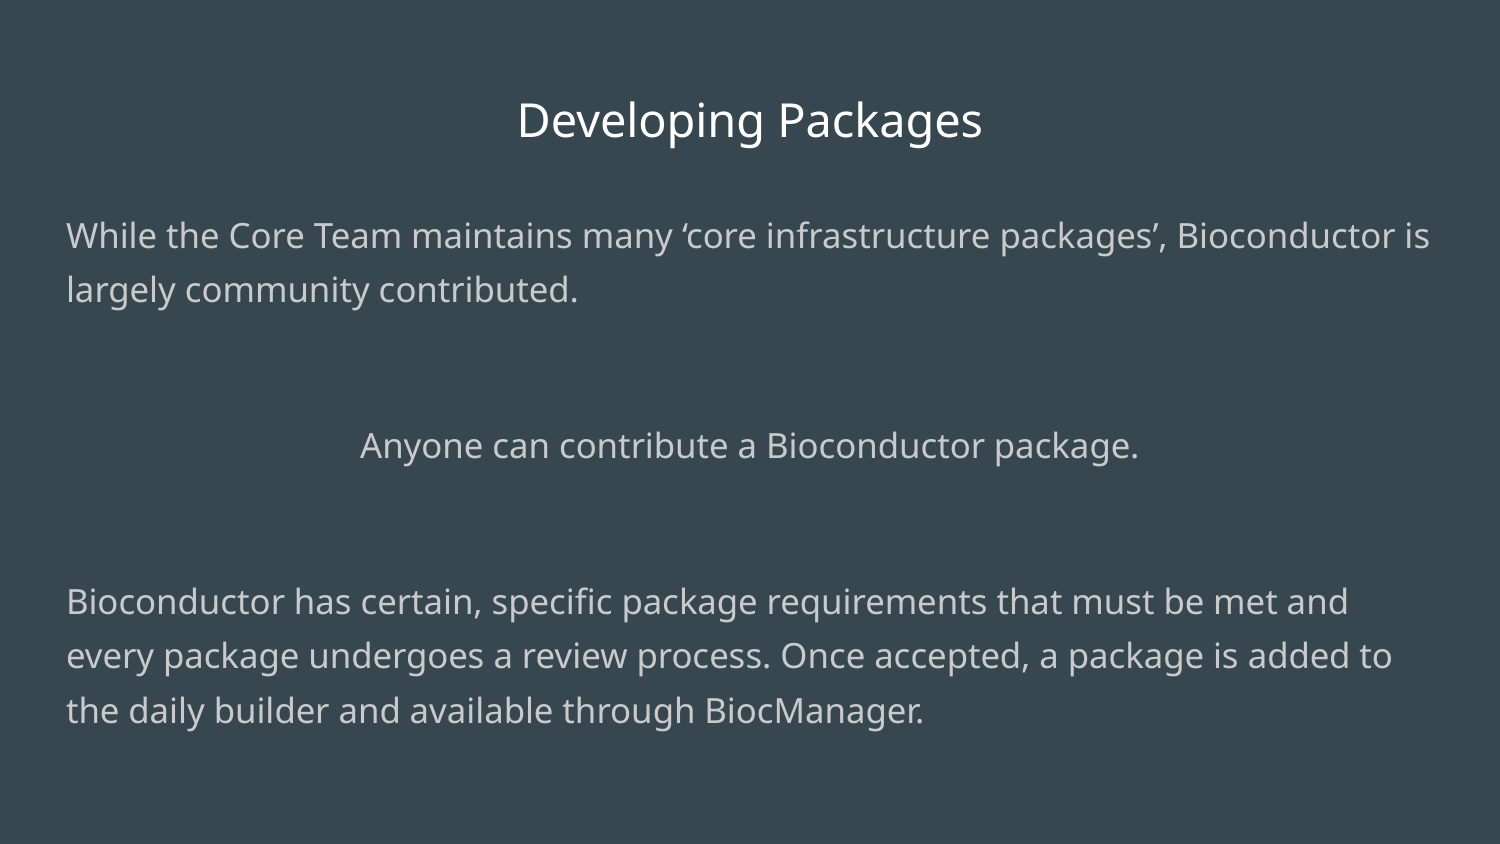

# Developing Packages
While the Core Team maintains many ‘core infrastructure packages’, Bioconductor is largely community contributed.
Anyone can contribute a Bioconductor package.
Bioconductor has certain, specific package requirements that must be met and every package undergoes a review process. Once accepted, a package is added to the daily builder and available through BiocManager.